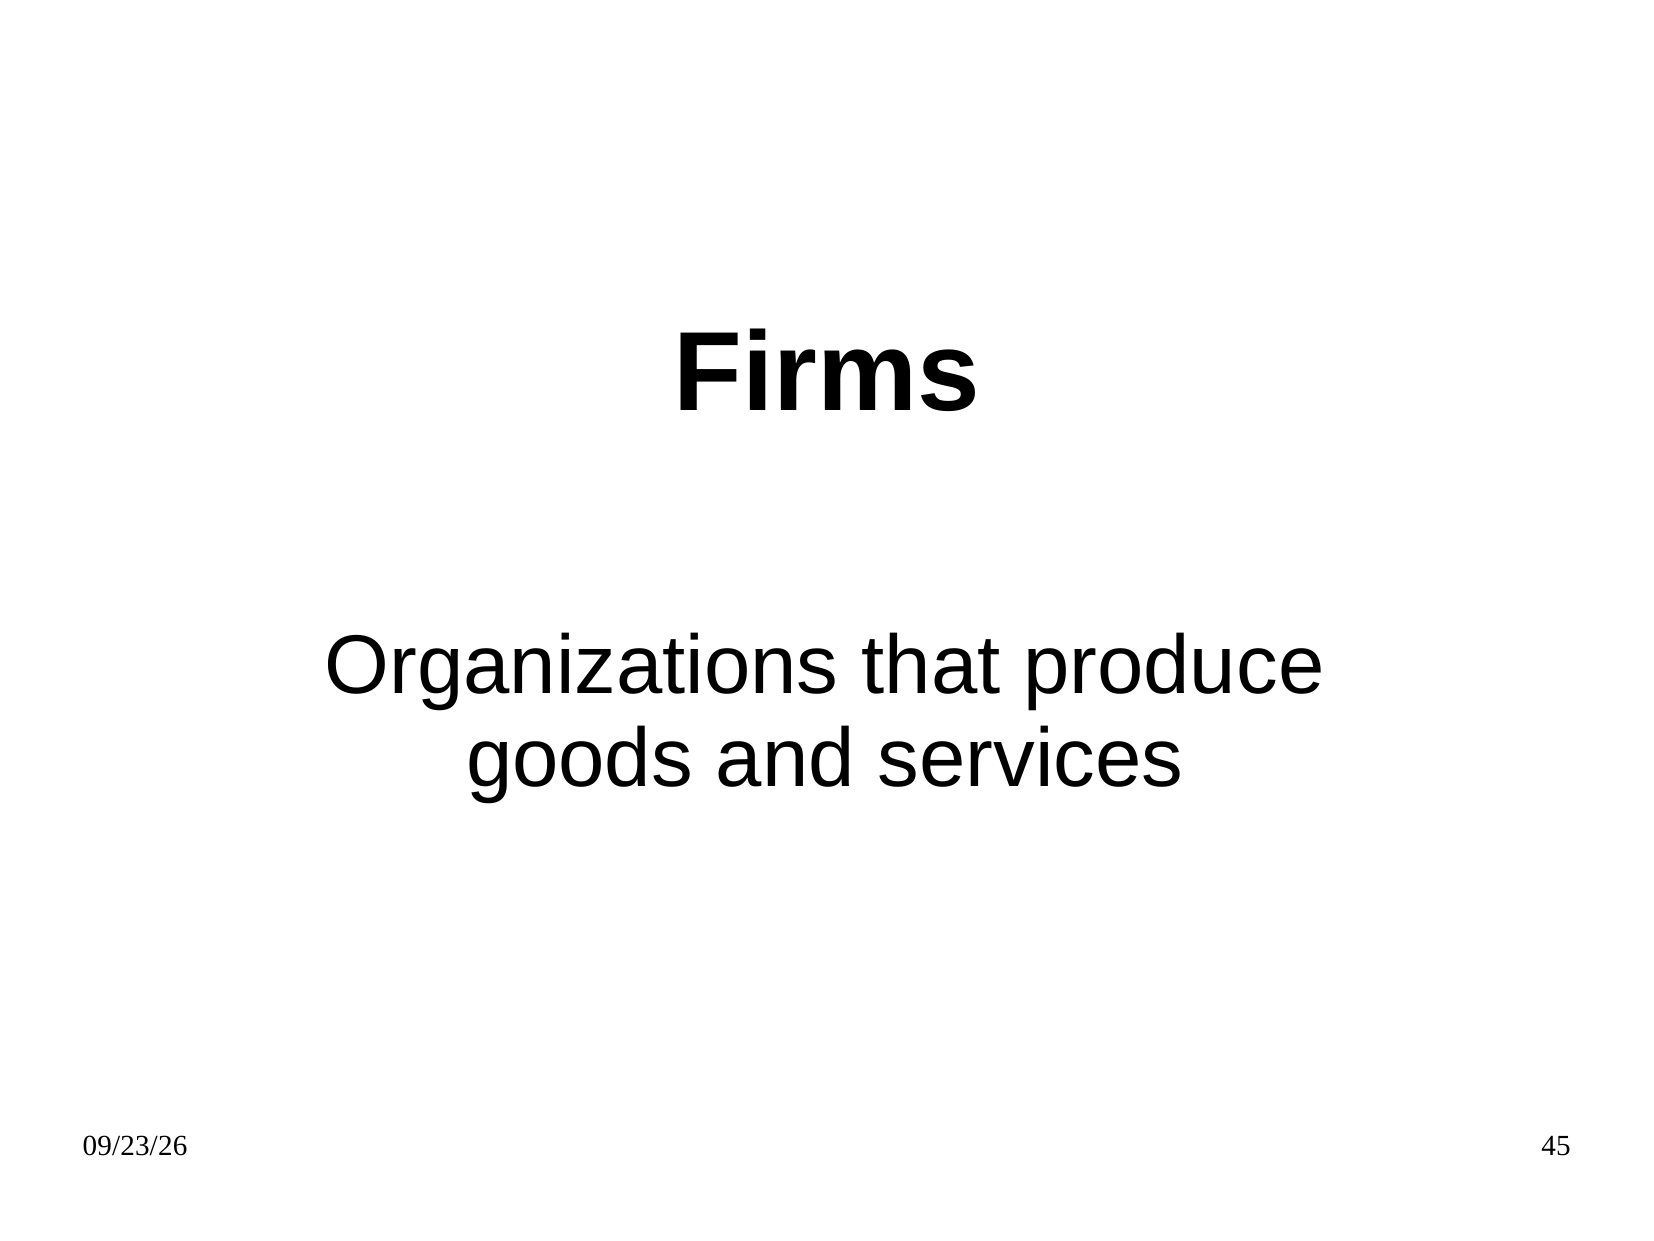

# Firms
Organizations that produce
goods and services
45